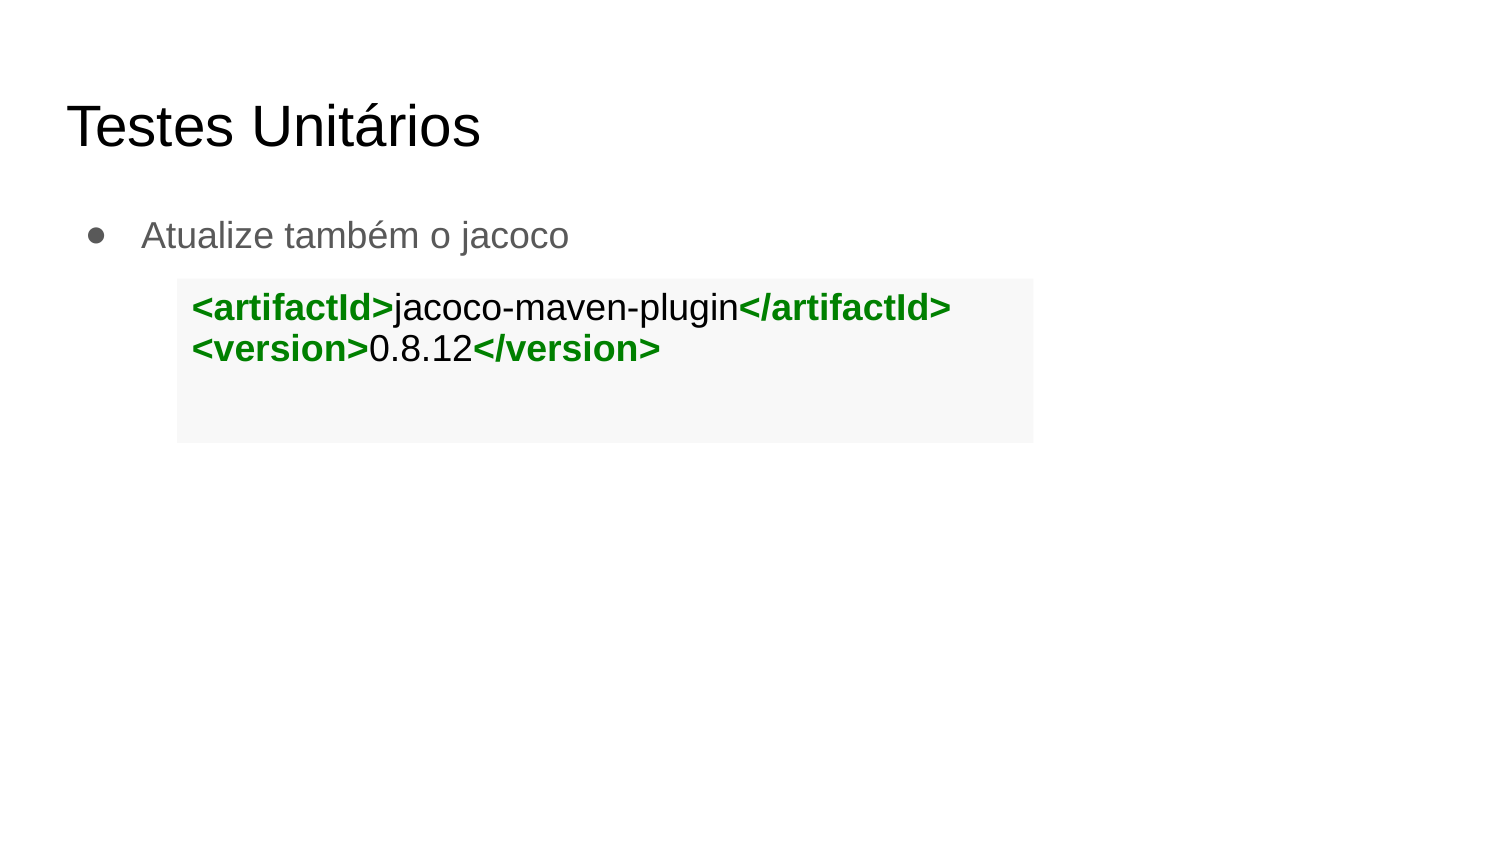

# Testes Unitários
Atualize também o jacoco
<artifactId>jacoco-maven-plugin</artifactId>
<version>0.8.12</version>